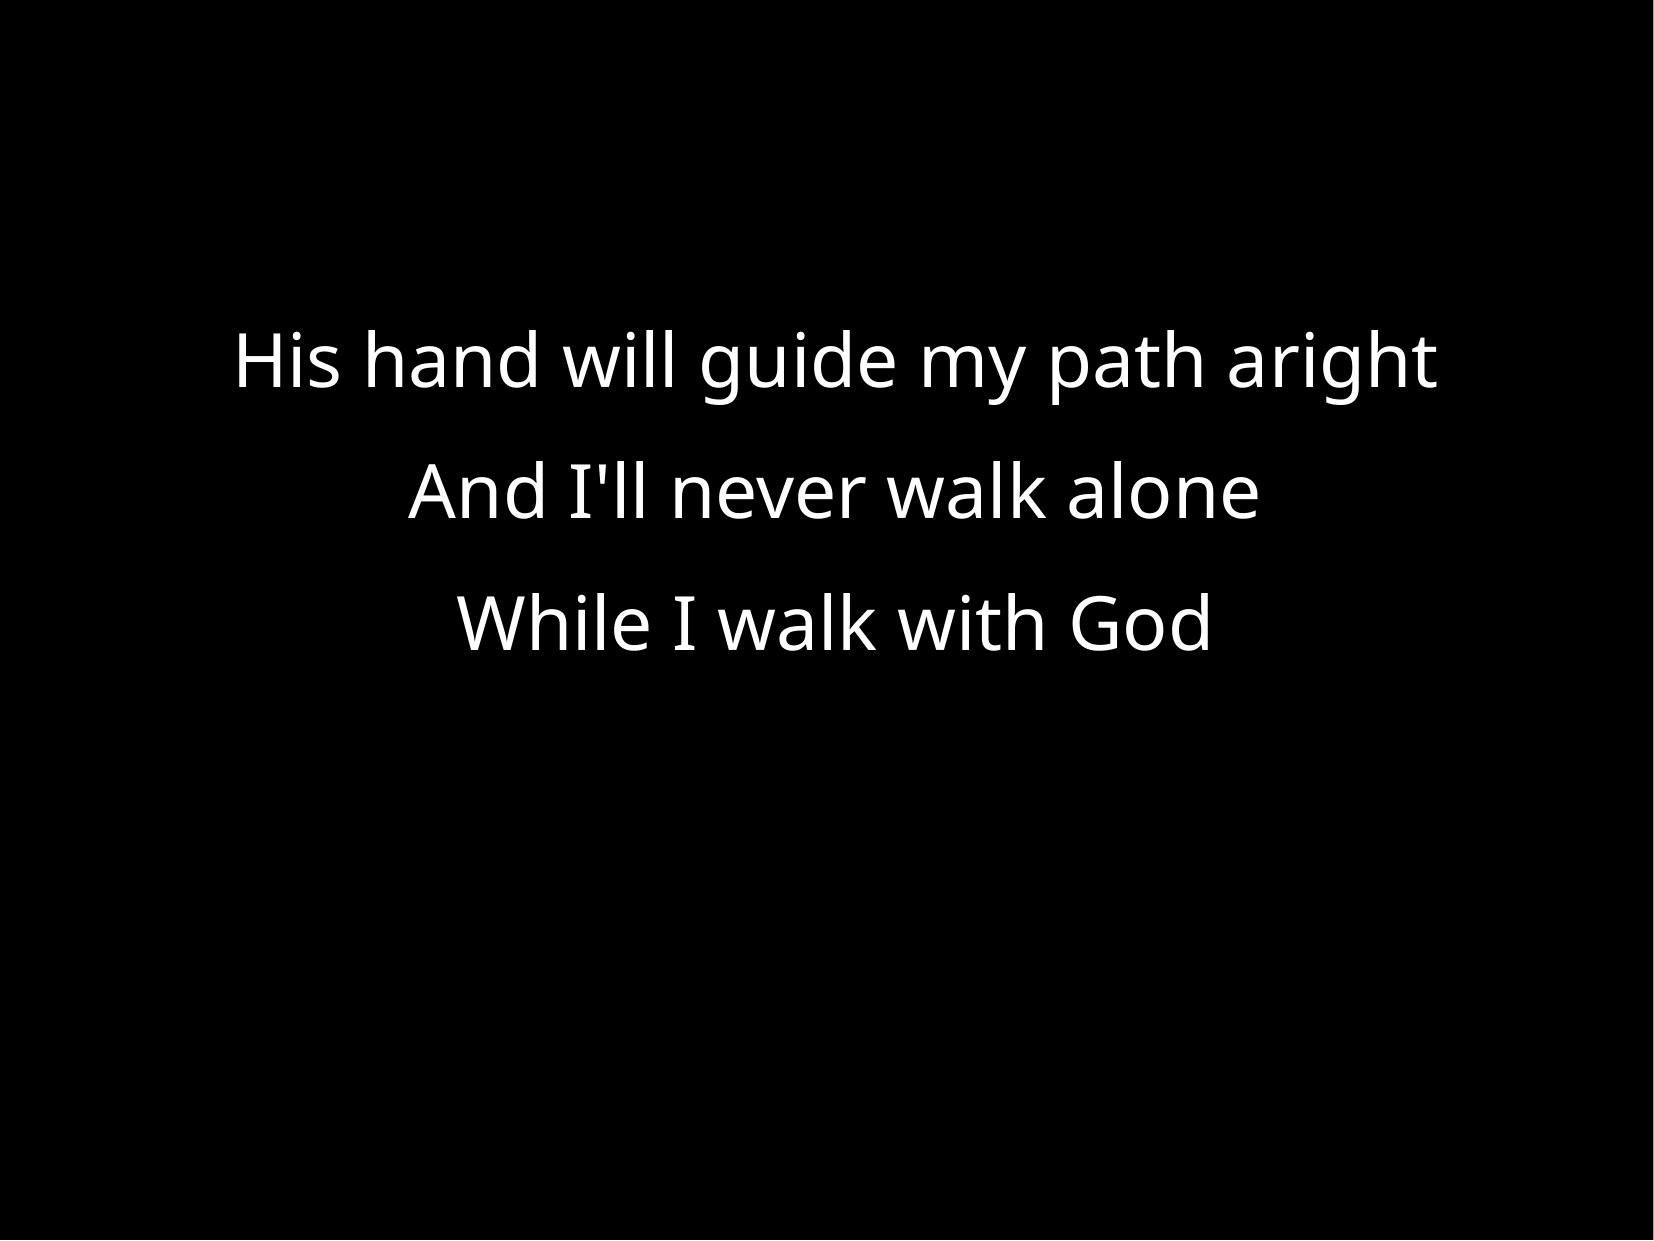

#
His hand will guide my path aright
And I'll never walk alone
While I walk with God